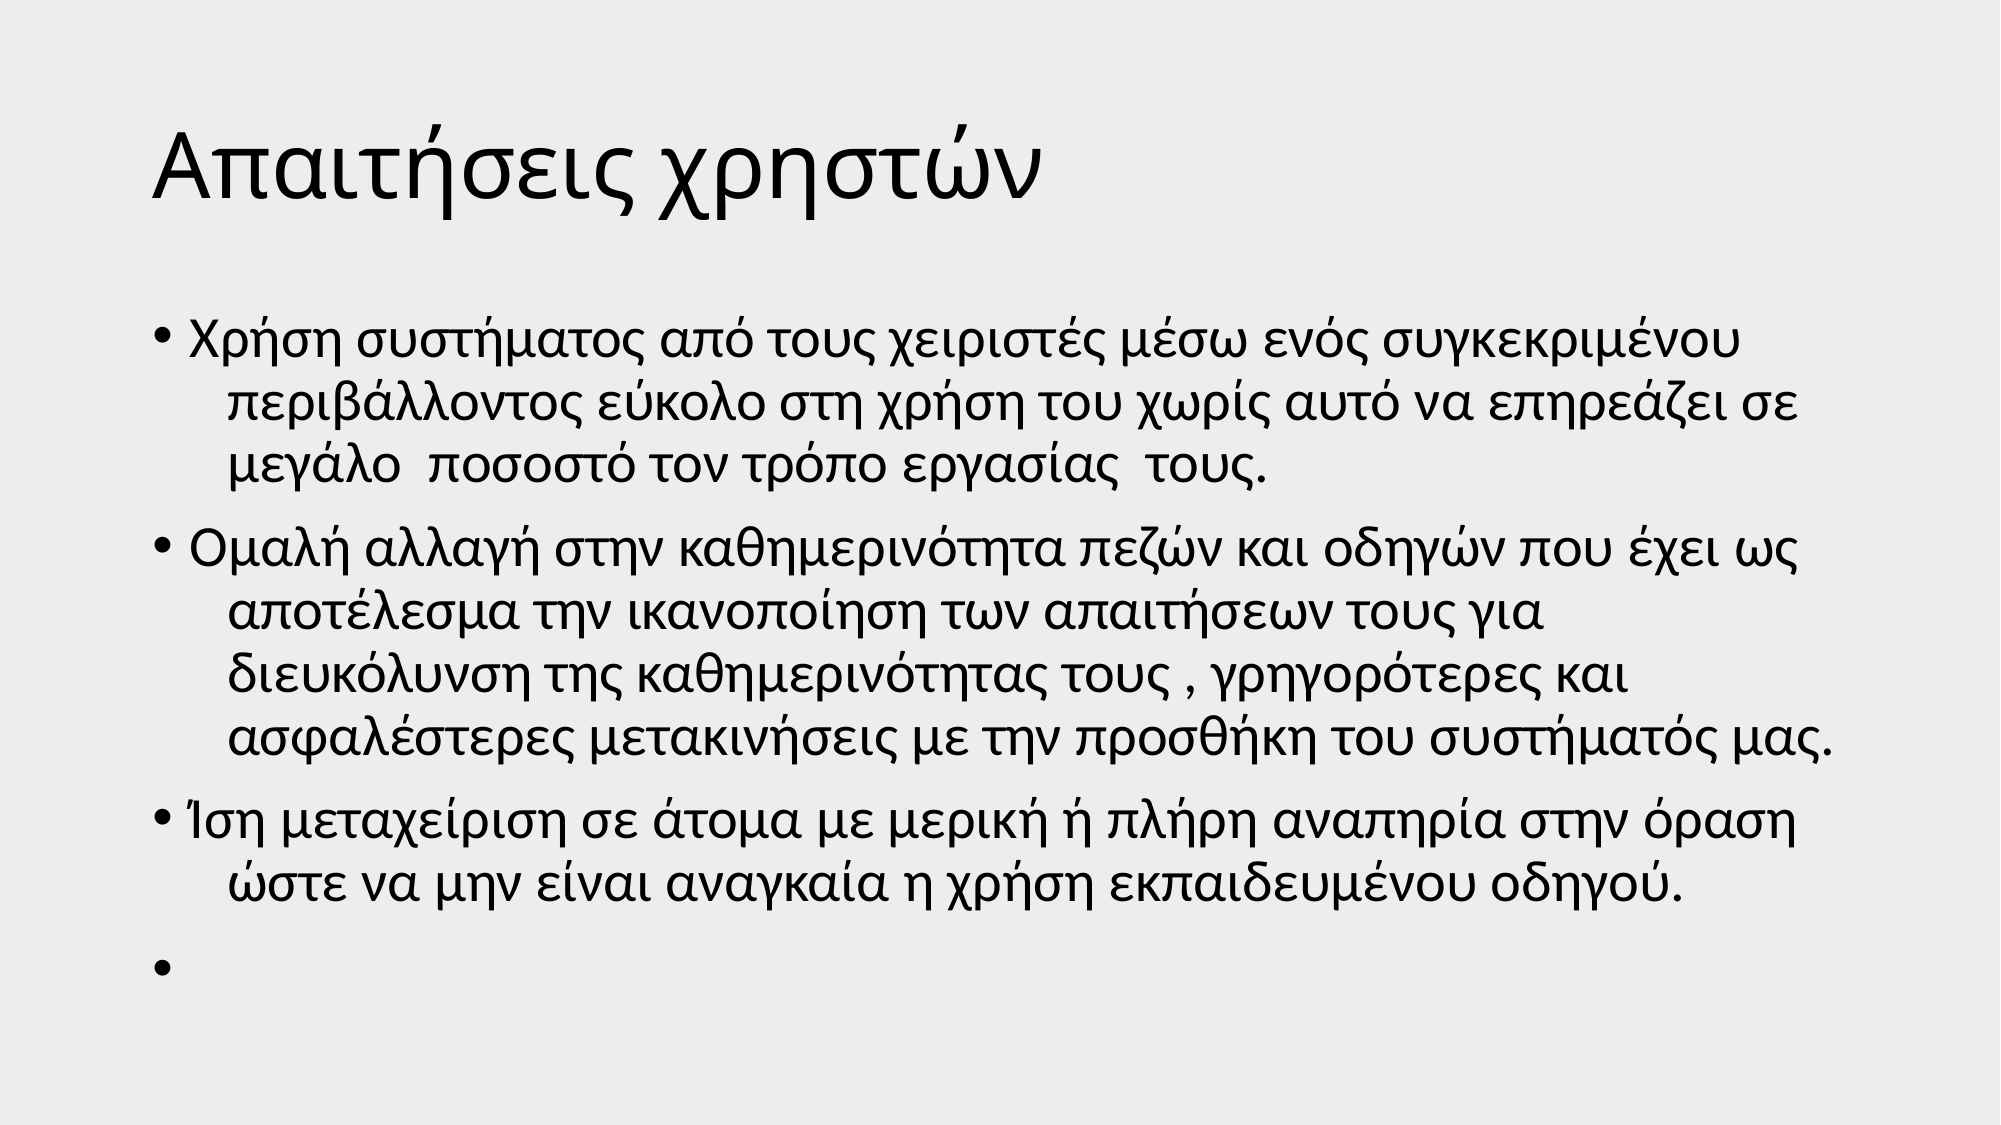

# Απαιτήσεις χρηστών
Χρήση συστήματος από τους χειριστές μέσω ενός συγκεκριμένου περιβάλλοντος εύκολο στη χρήση του χωρίς αυτό να επηρεάζει σε μεγάλο ποσοστό τον τρόπο εργασίας τους.
Ομαλή αλλαγή στην καθημερινότητα πεζών και οδηγών που έχει ως αποτέλεσμα την ικανοποίηση των απαιτήσεων τους για διευκόλυνση της καθημερινότητας τους , γρηγορότερες και ασφαλέστερες μετακινήσεις με την προσθήκη του συστήματός μας.
Ίση μεταχείριση σε άτομα με μερική ή πλήρη αναπηρία στην όραση ώστε να μην είναι αναγκαία η χρήση εκπαιδευμένου οδηγού.